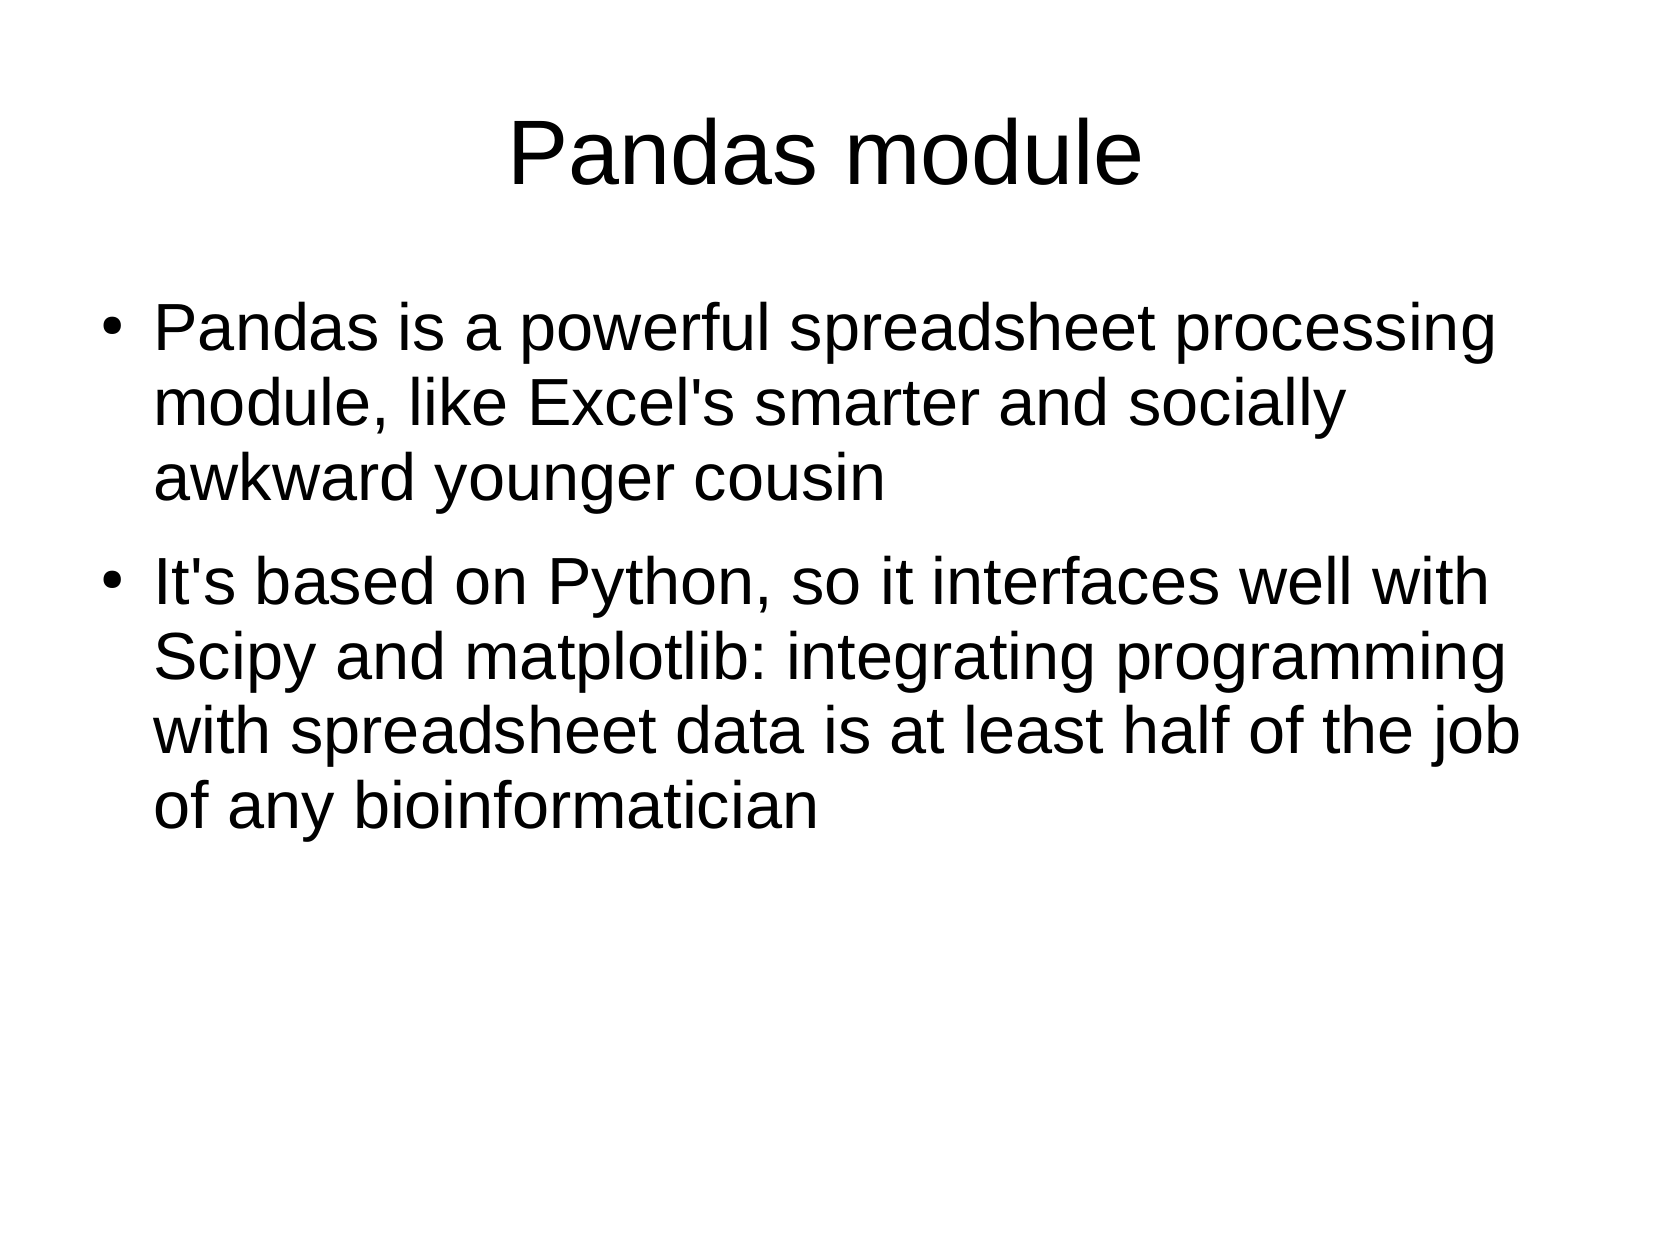

# Pandas module
Pandas is a powerful spreadsheet processing module, like Excel's smarter and socially awkward younger cousin
It's based on Python, so it interfaces well with Scipy and matplotlib: integrating programming with spreadsheet data is at least half of the job of any bioinformatician